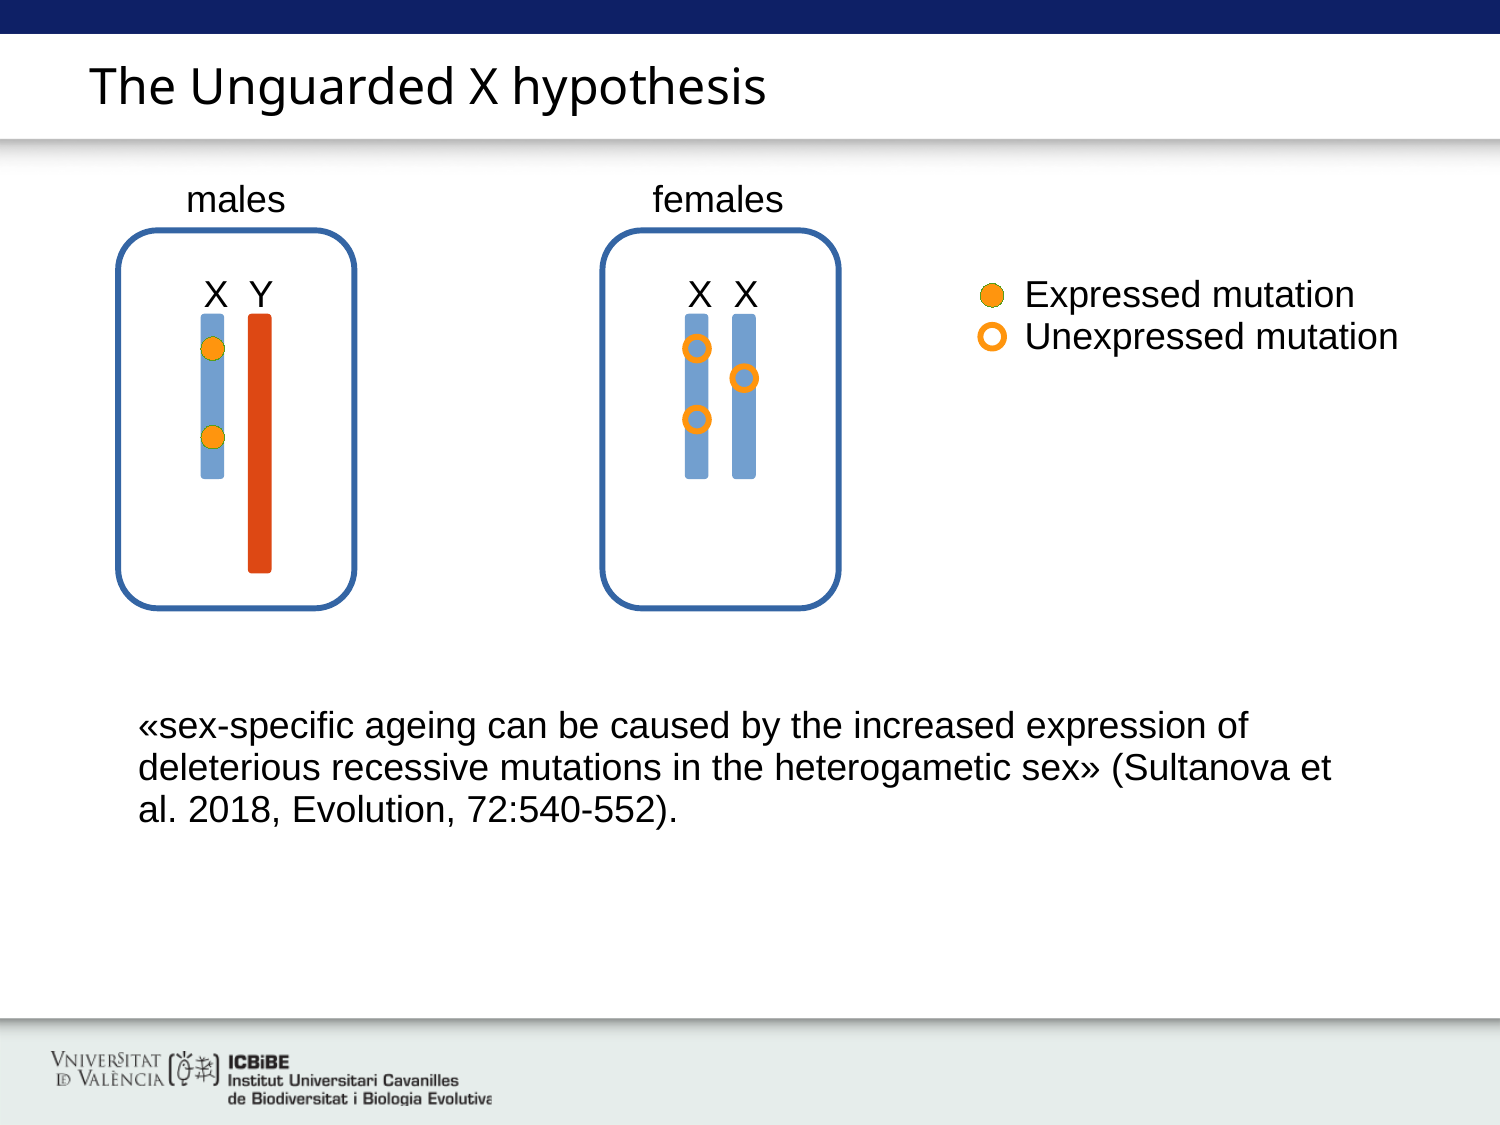

# The Unguarded X hypothesis
males
females
Expressed mutation
Unexpressed mutation
X Y
X X
«sex-specific ageing can be caused by the increased expression of deleterious recessive mutations in the heterogametic sex» (Sultanova et al. 2018, Evolution, 72:540-552).